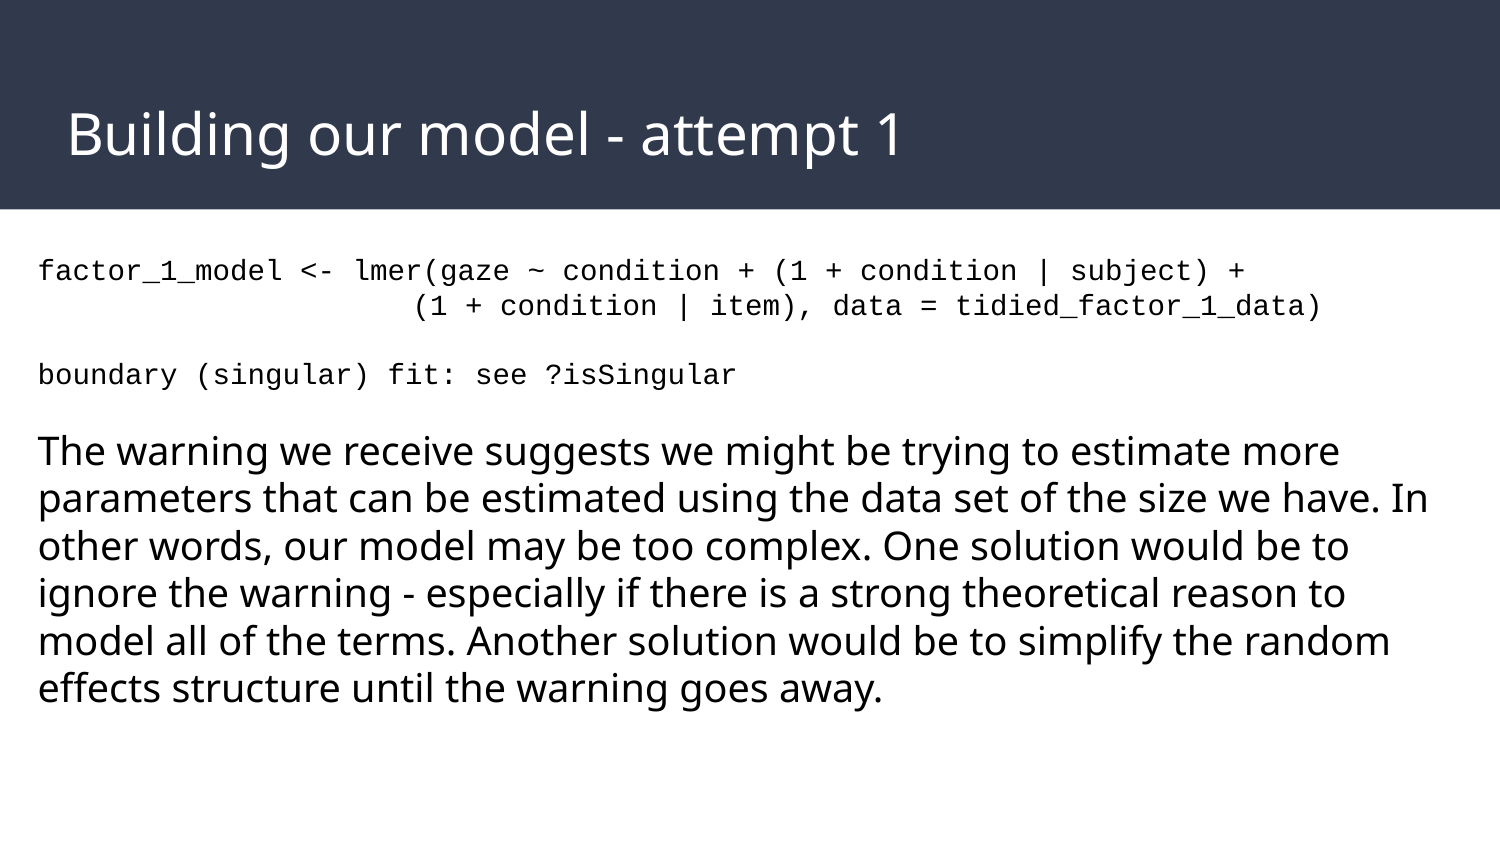

# Building our model - attempt 1
factor_1_model <- lmer(gaze ~ condition + (1 + condition | subject) +
 	(1 + condition | item), data = tidied_factor_1_data)
boundary (singular) fit: see ?isSingular
The warning we receive suggests we might be trying to estimate more parameters that can be estimated using the data set of the size we have. In other words, our model may be too complex. One solution would be to ignore the warning - especially if there is a strong theoretical reason to model all of the terms. Another solution would be to simplify the random effects structure until the warning goes away.